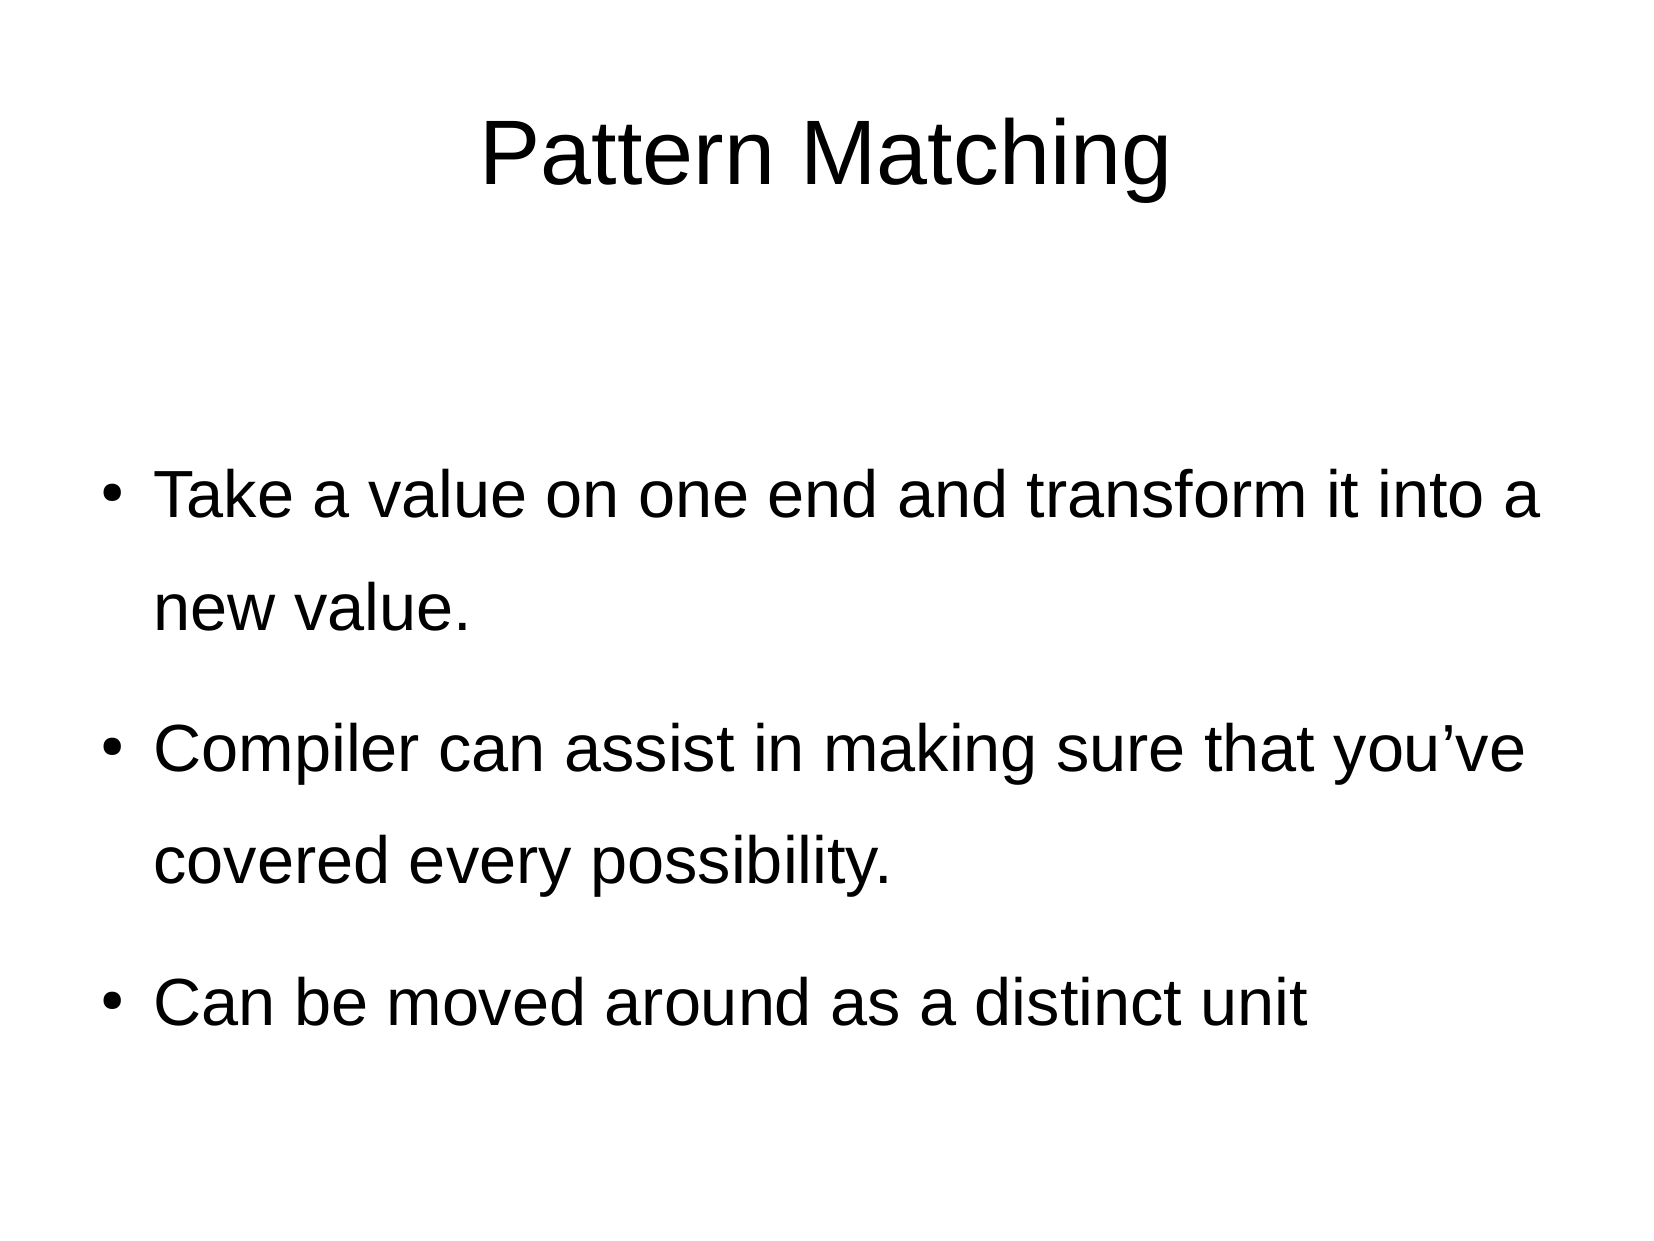

# Pattern Matching
Take a value on one end and transform it into a new value.
Compiler can assist in making sure that you’ve covered every possibility.
Can be moved around as a distinct unit